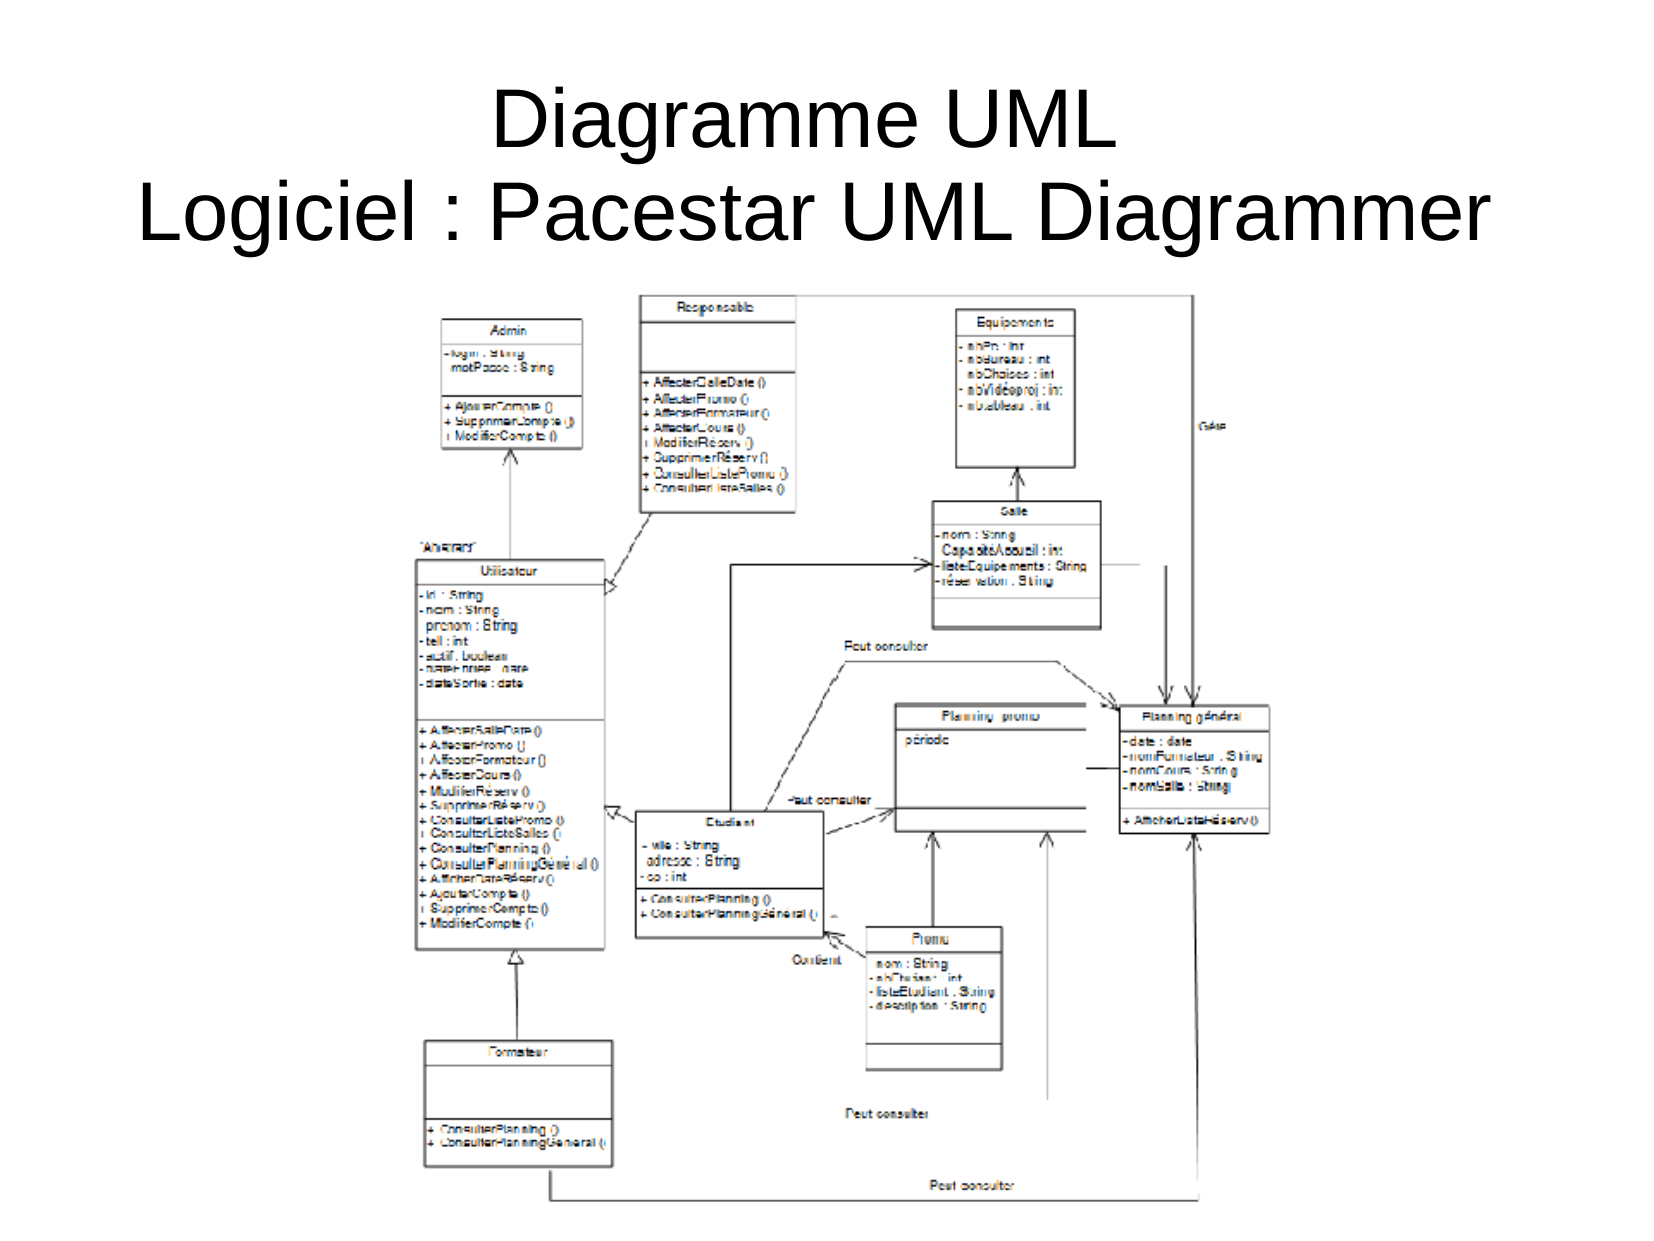

# Diagramme UML Logiciel : Pacestar UML Diagrammer